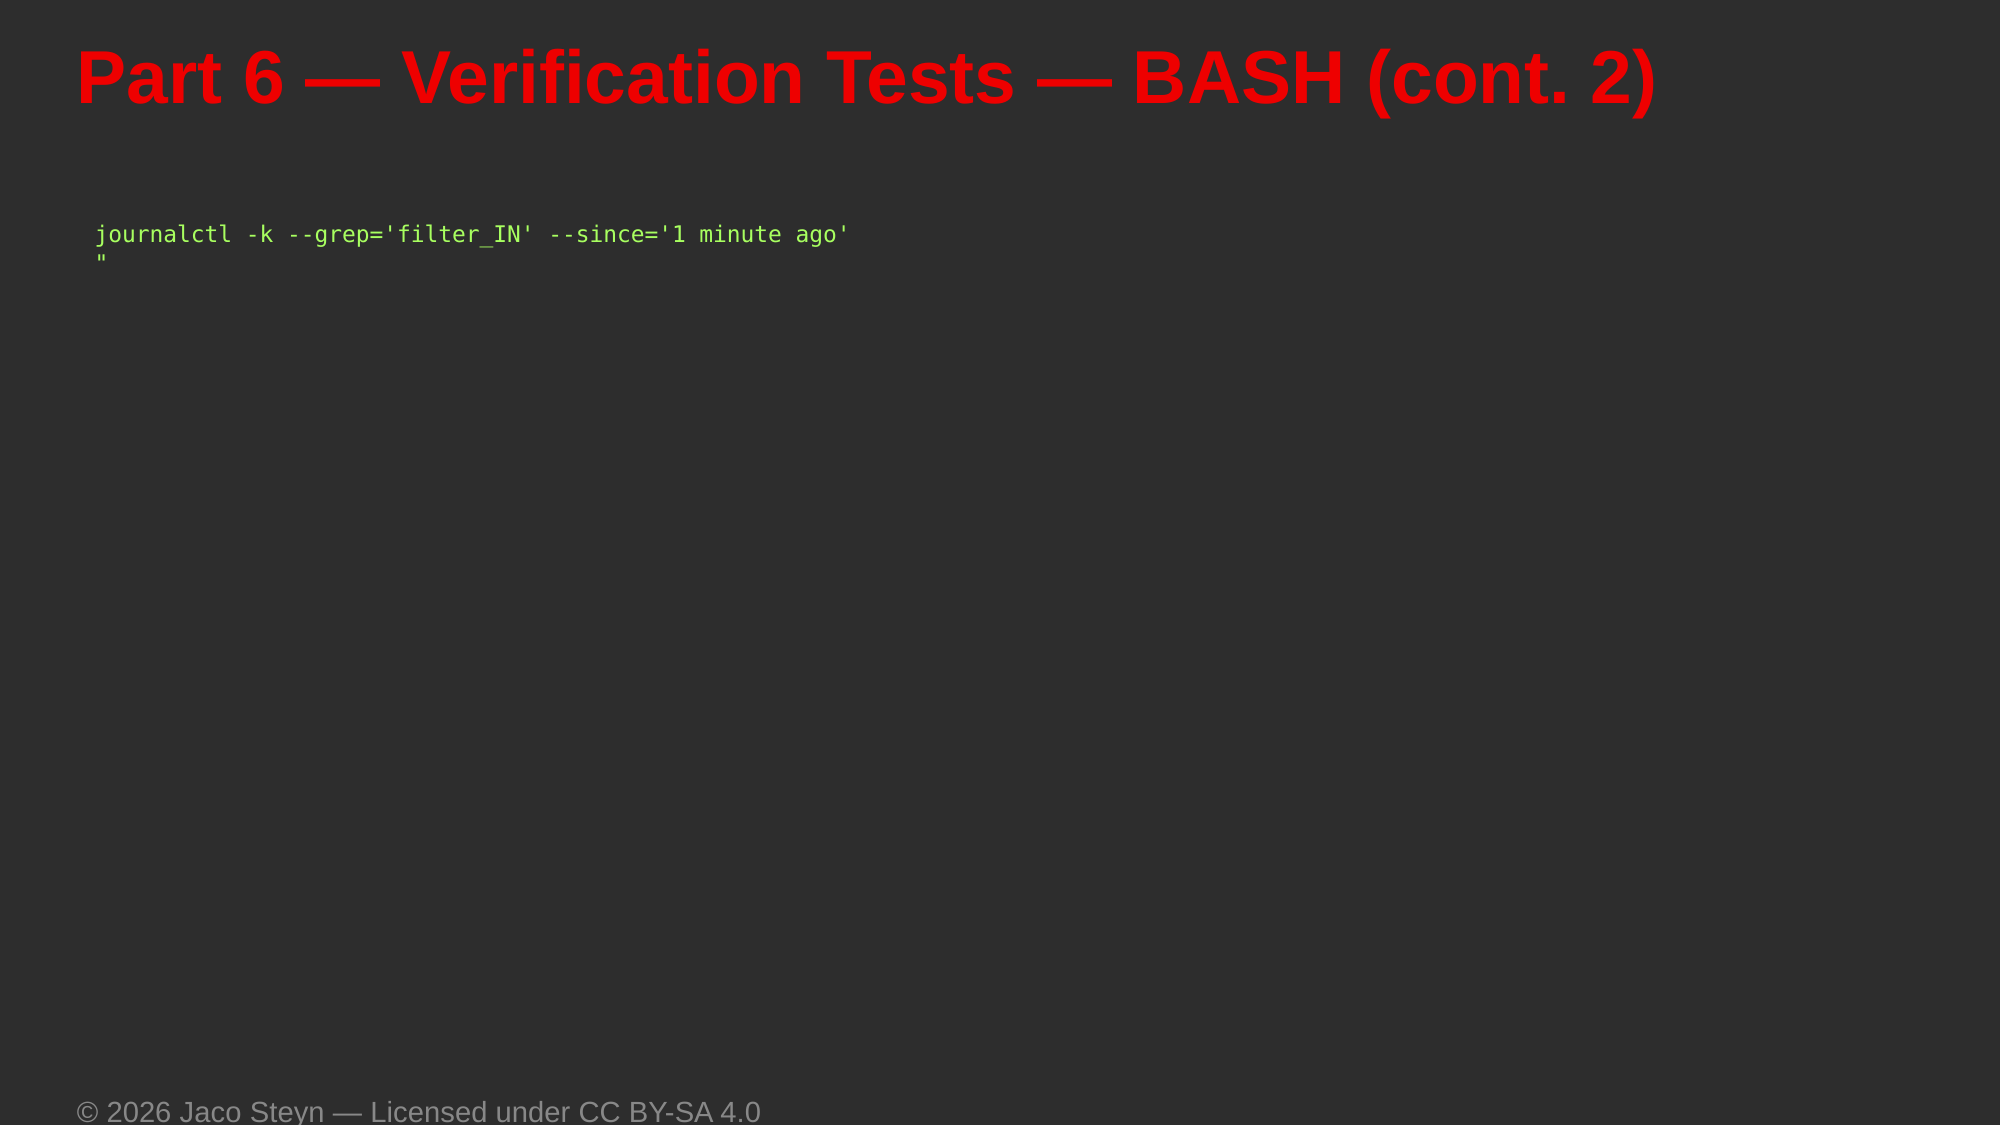

Part 6 — Verification Tests — BASH (cont. 2)
journalctl -k --grep='filter_IN' --since='1 minute ago'
"
© 2026 Jaco Steyn — Licensed under CC BY-SA 4.0